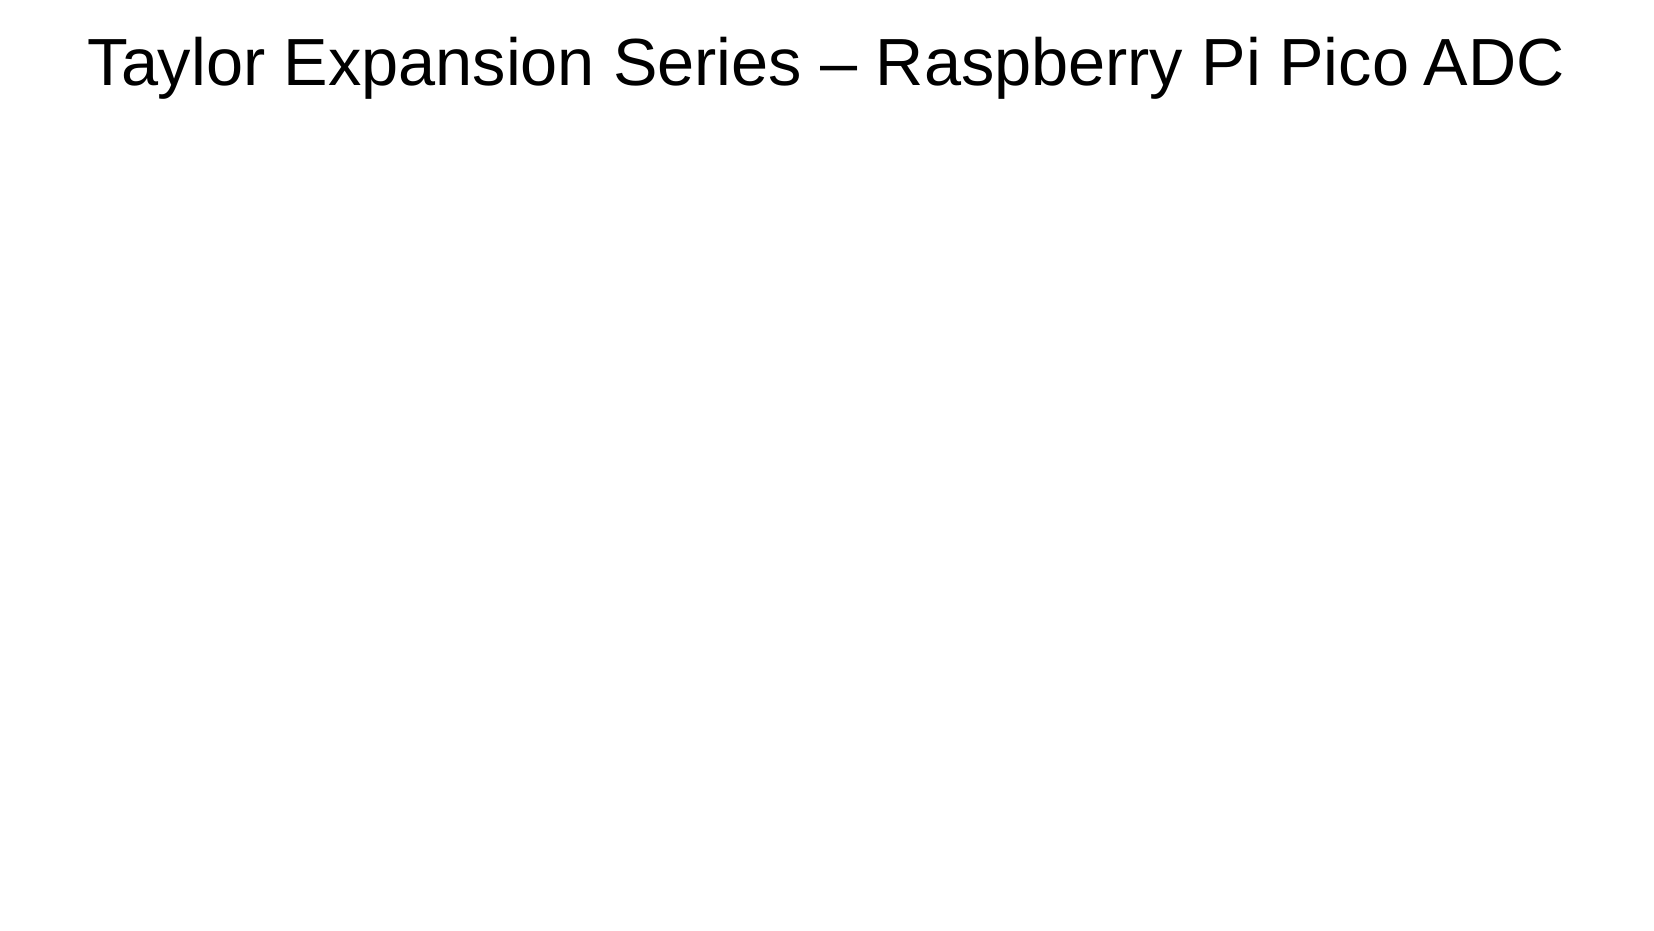

# Taylor Expansion Series – Raspberry Pi Pico ADC